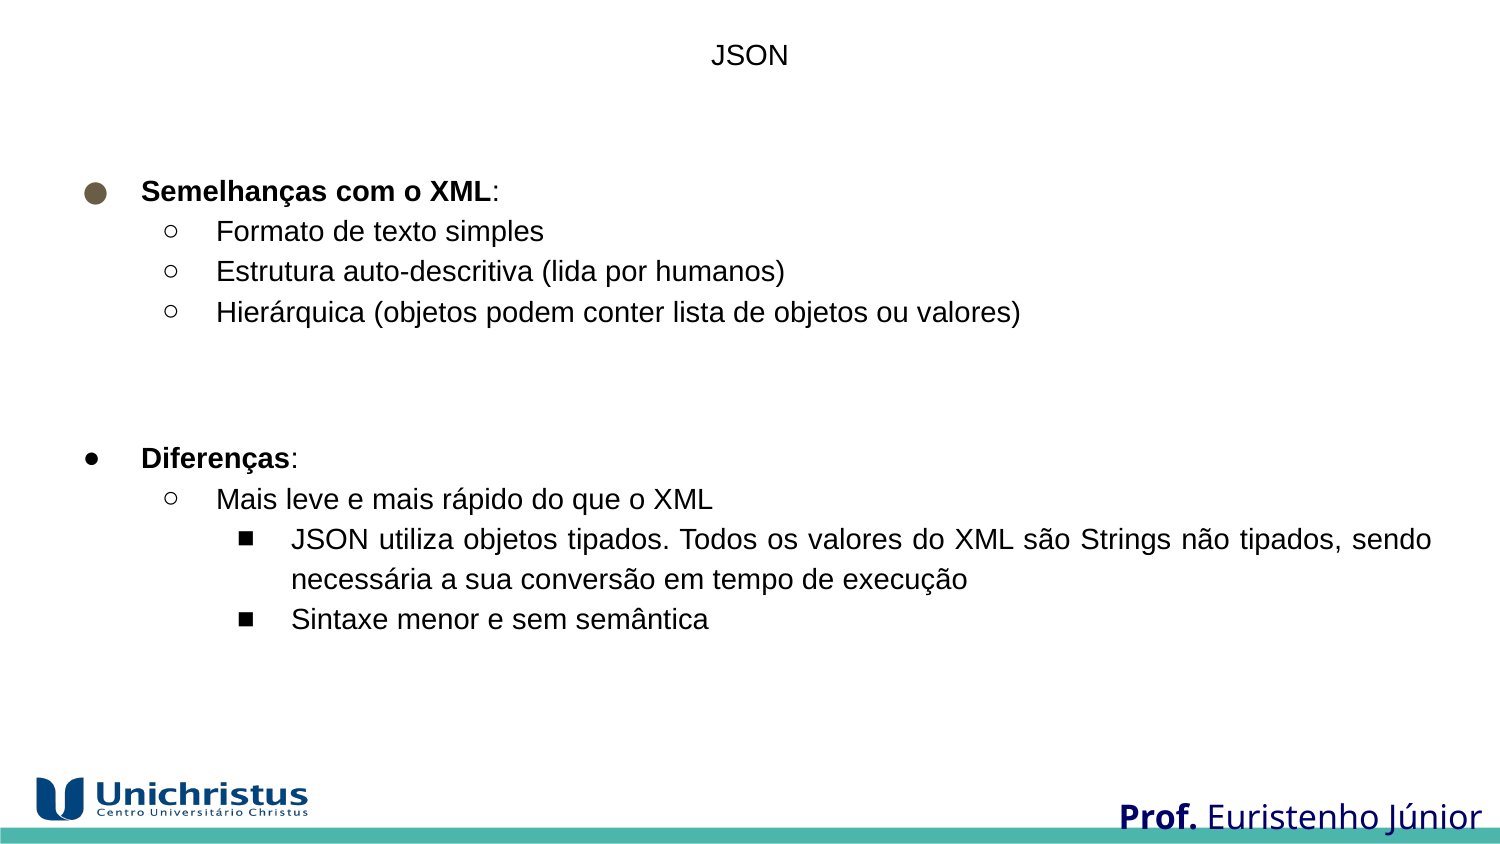

# JSON
Semelhanças com o XML:
Formato de texto simples
Estrutura auto-descritiva (lida por humanos)
Hierárquica (objetos podem conter lista de objetos ou valores)
Diferenças:
Mais leve e mais rápido do que o XML
JSON utiliza objetos tipados. Todos os valores do XML são Strings não tipados, sendo necessária a sua conversão em tempo de execução
Sintaxe menor e sem semântica